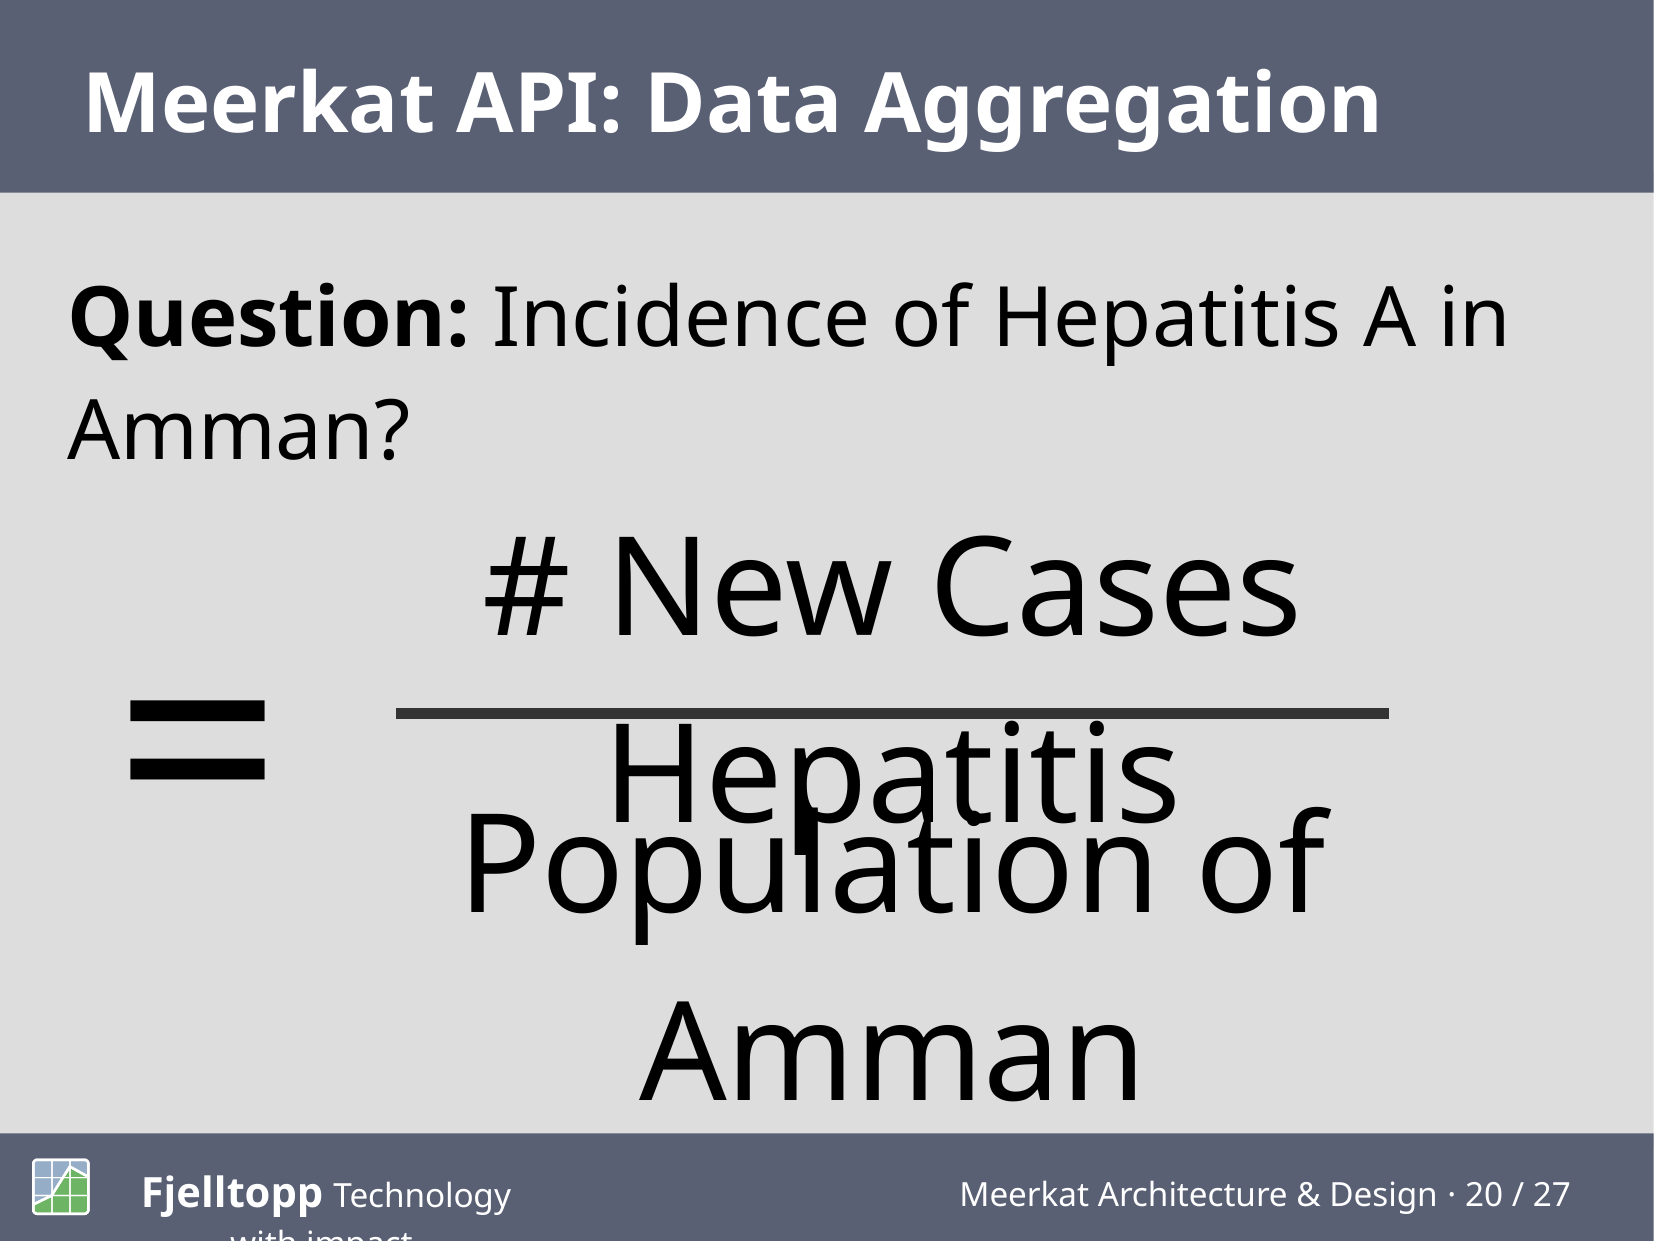

# Meerkat API: Data Aggregation
Question: Incidence of Hepatitis A in Amman?
# New Cases Hepatitis
=
Population of Amman
20